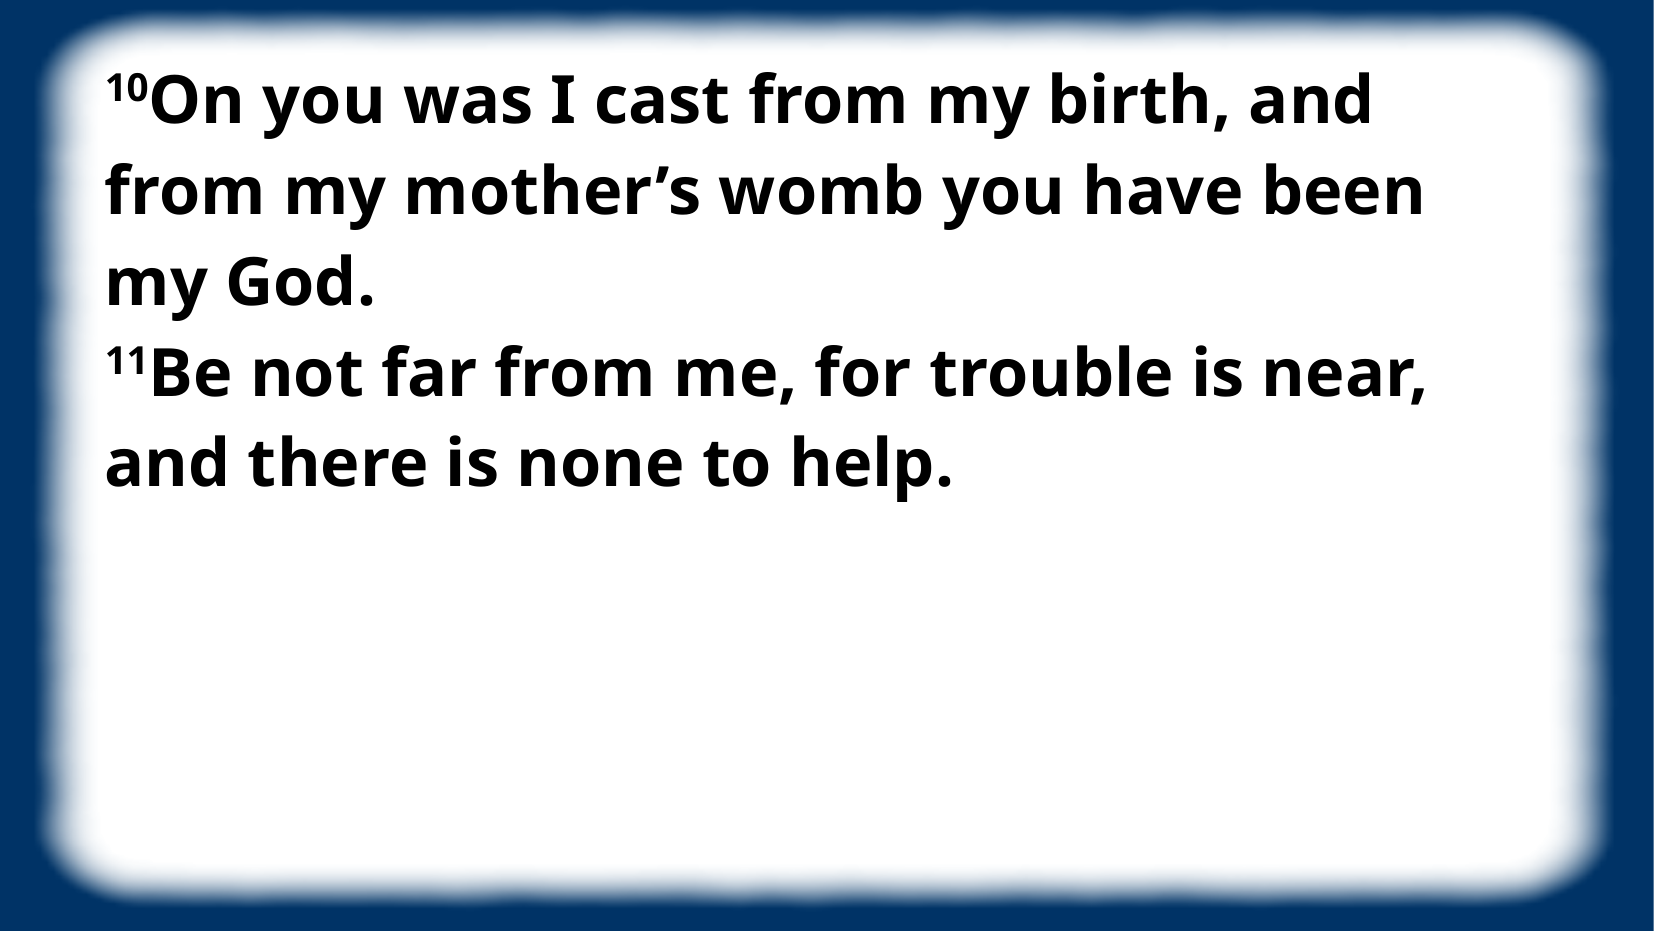

10On you was I cast from my birth, and from my mother’s womb you have been my God.
11Be not far from me, for trouble is near,
and there is none to help.